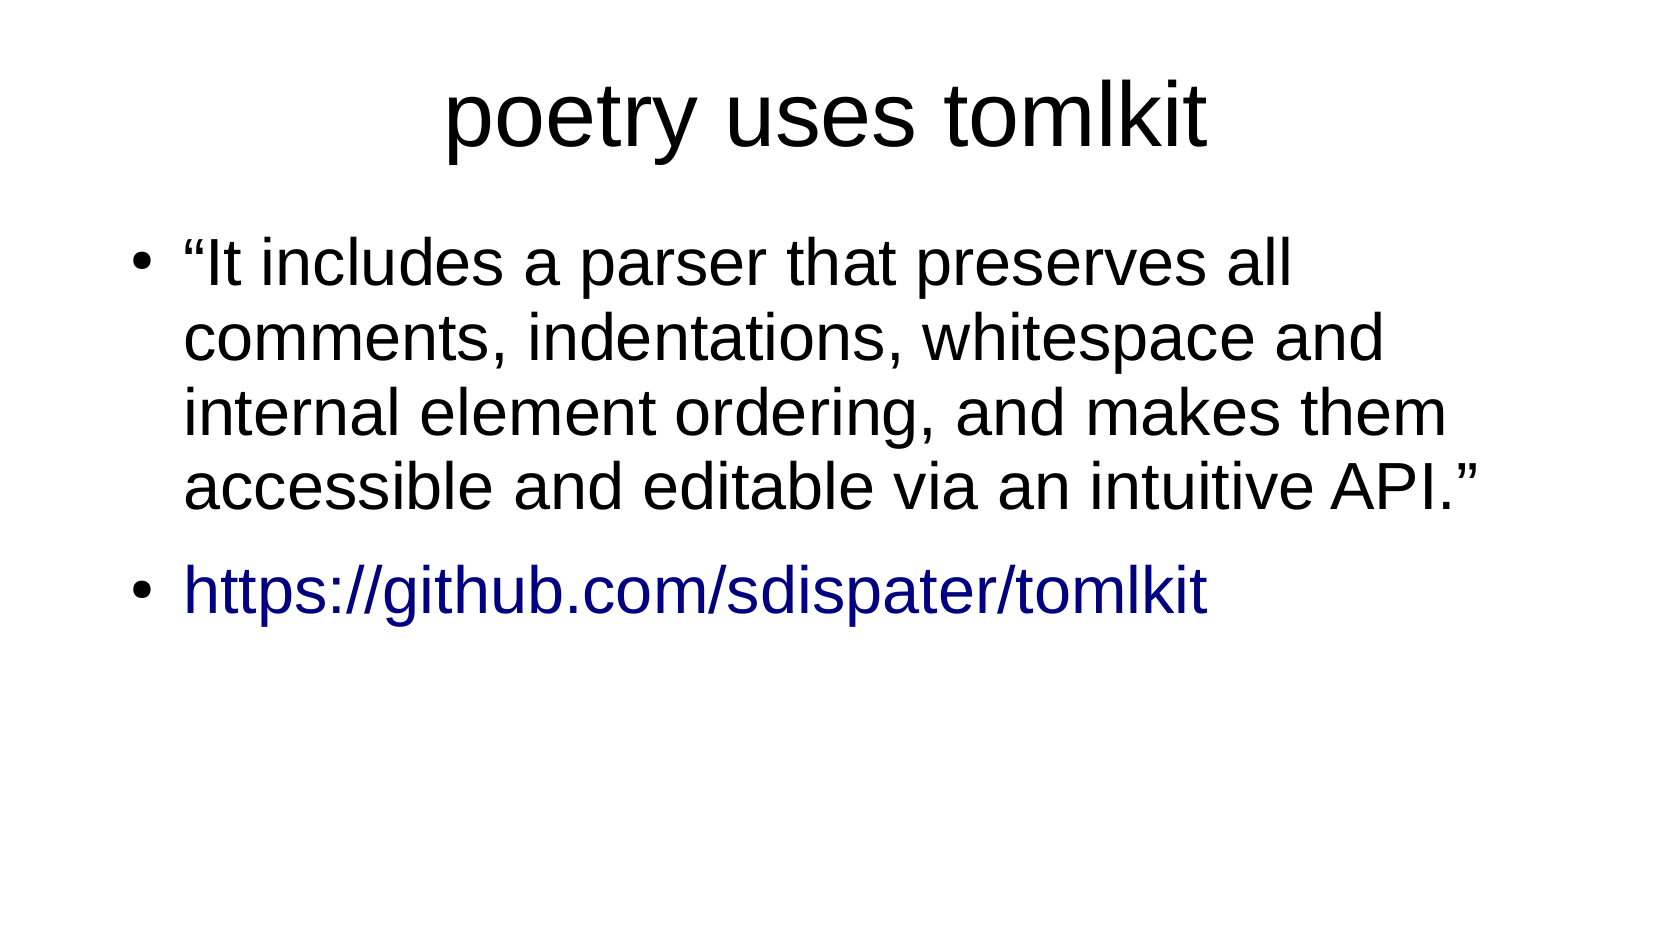

# poetry uses tomlkit
“It includes a parser that preserves all comments, indentations, whitespace and internal element ordering, and makes them accessible and editable via an intuitive API.”
https://github.com/sdispater/tomlkit